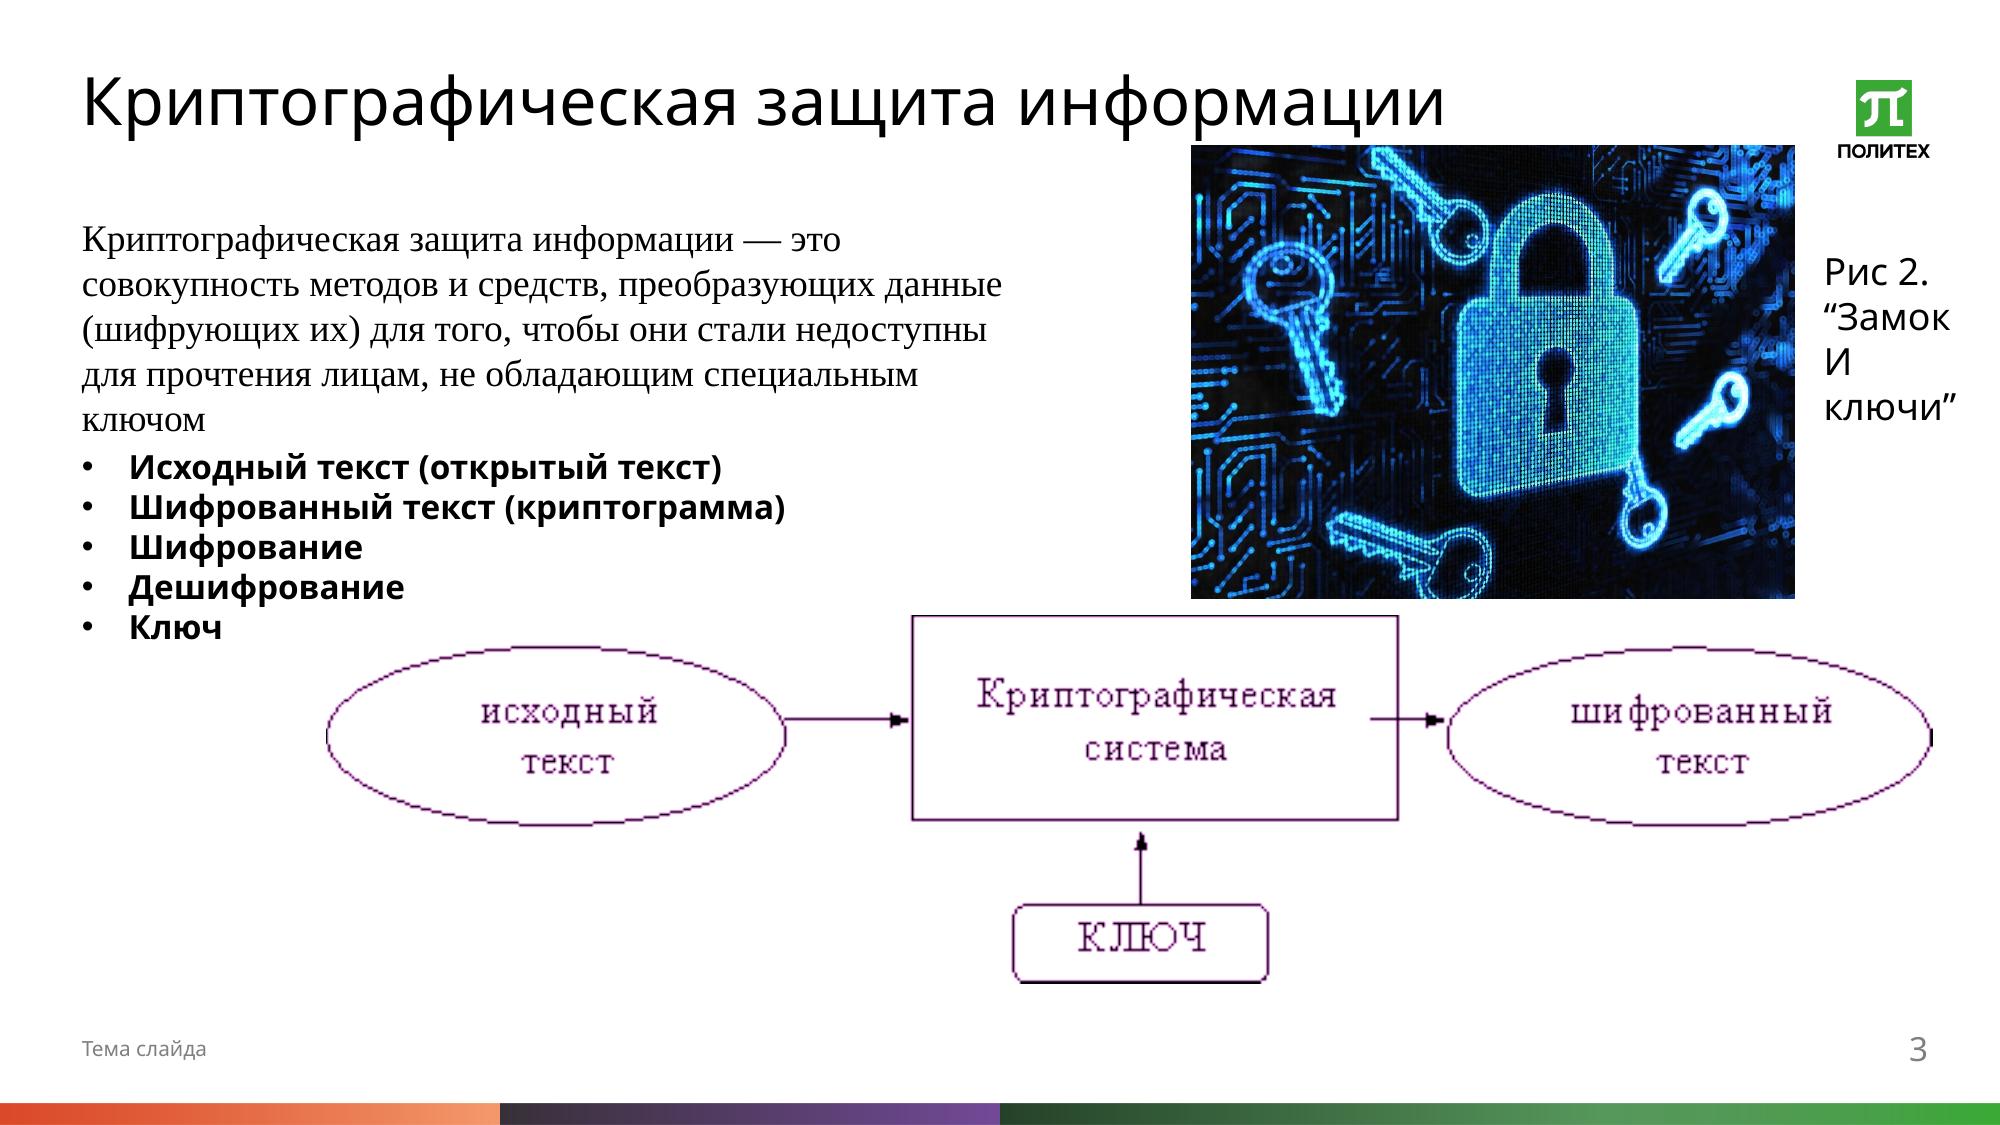

# Криптографическая защита информации
Криптографическая защита информации — это совокупность методов и средств, преобразующих данные (шифрующих их) для того, чтобы они стали недоступны для прочтения лицам, не обладающим специальным ключом
Рис 2.
“Замок
И ключи”
Исходный текст (открытый текст)
Шифрованный текст (криптограмма)
Шифрование
Дешифрование
Ключ
3
Тема слайда